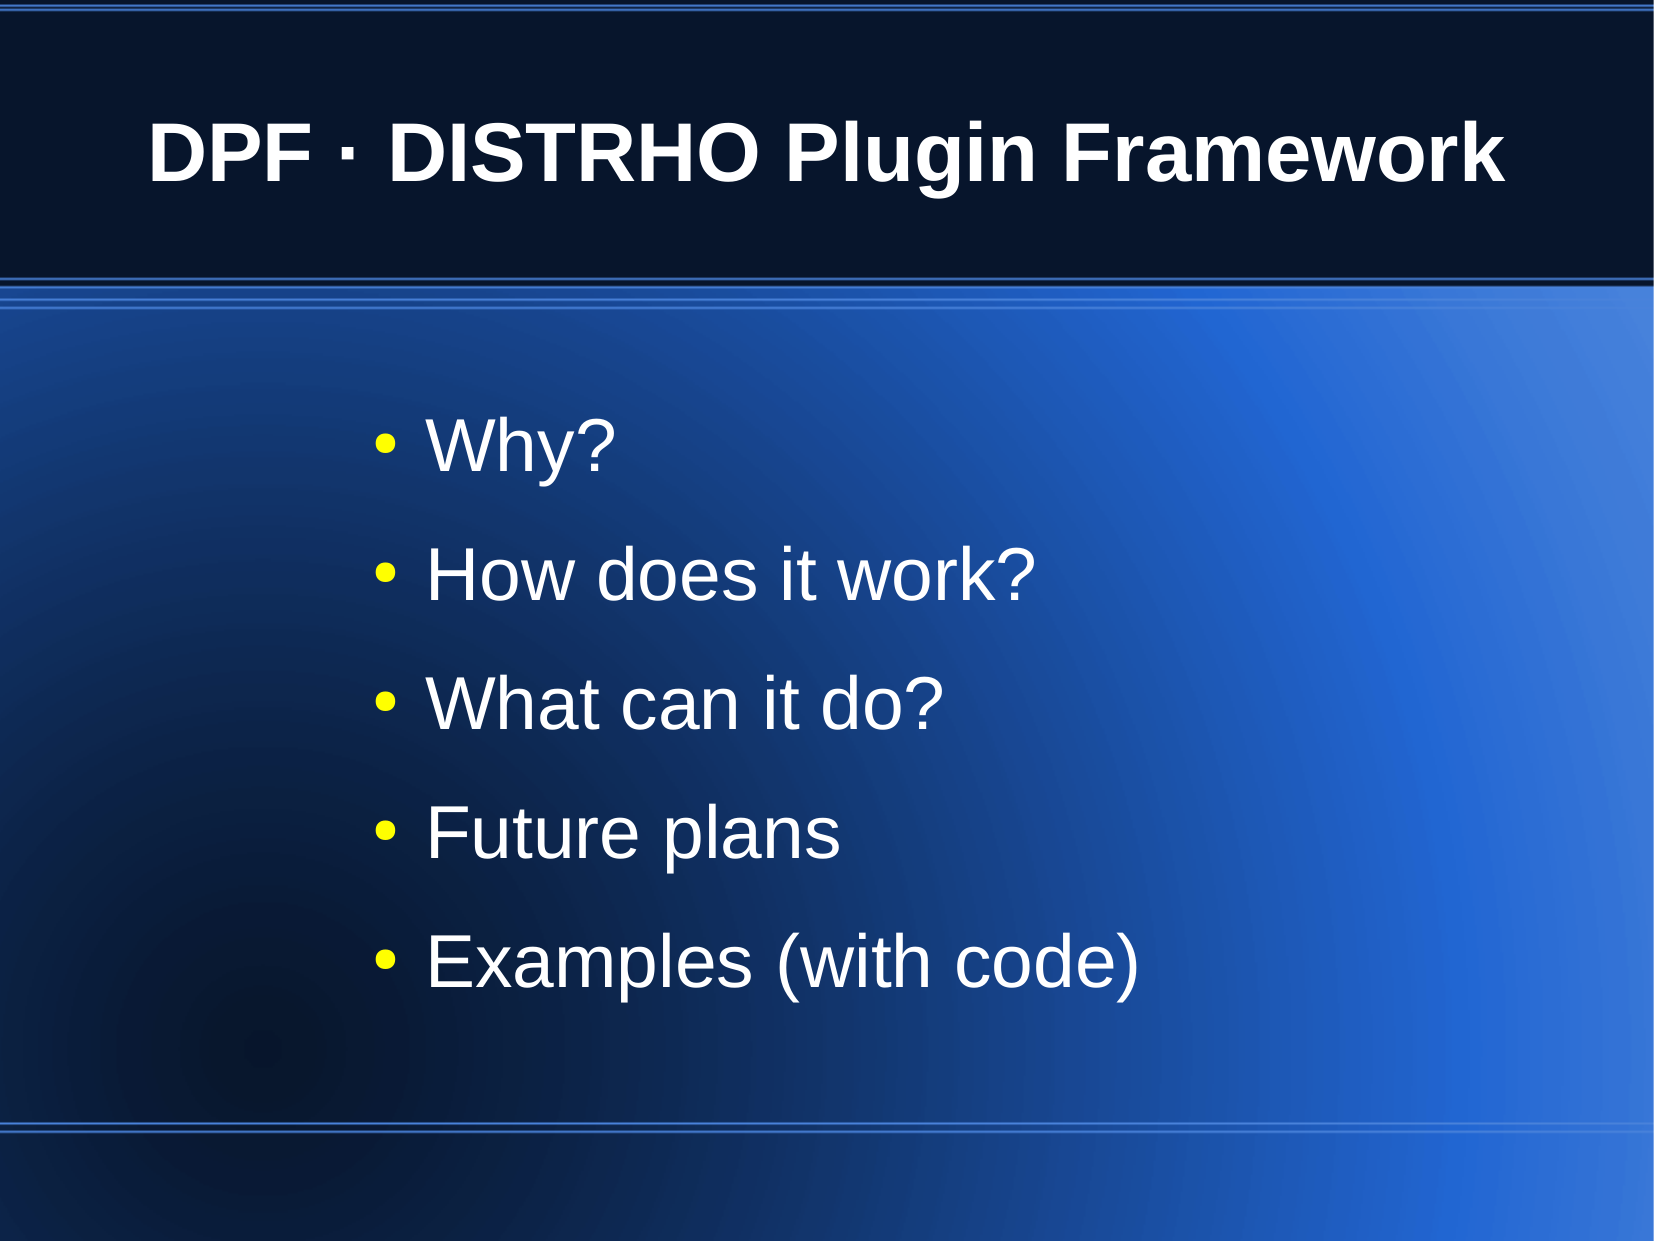

# DPF · DISTRHO Plugin Framework
Why?
How does it work?
What can it do?
Future plans
Examples (with code)